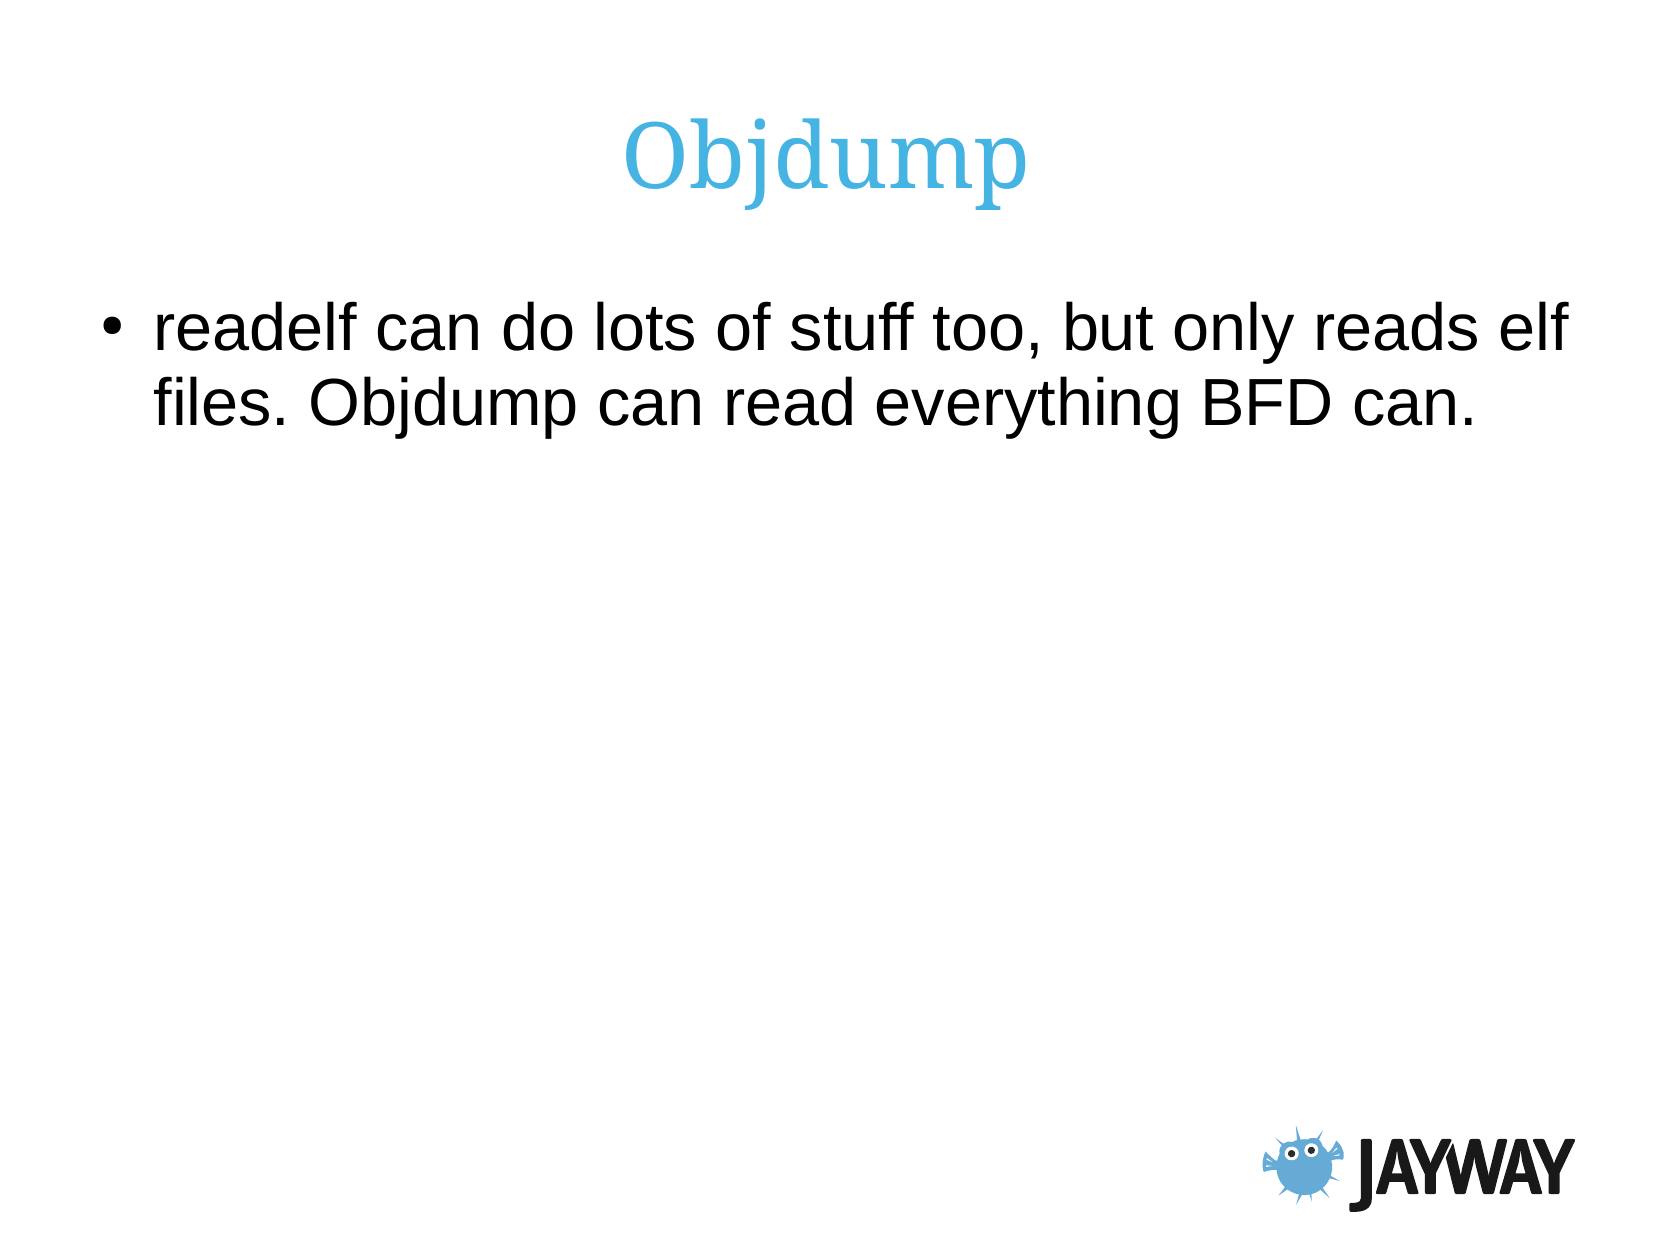

# Objdump
readelf can do lots of stuff too, but only reads elf files. Objdump can read everything BFD can.